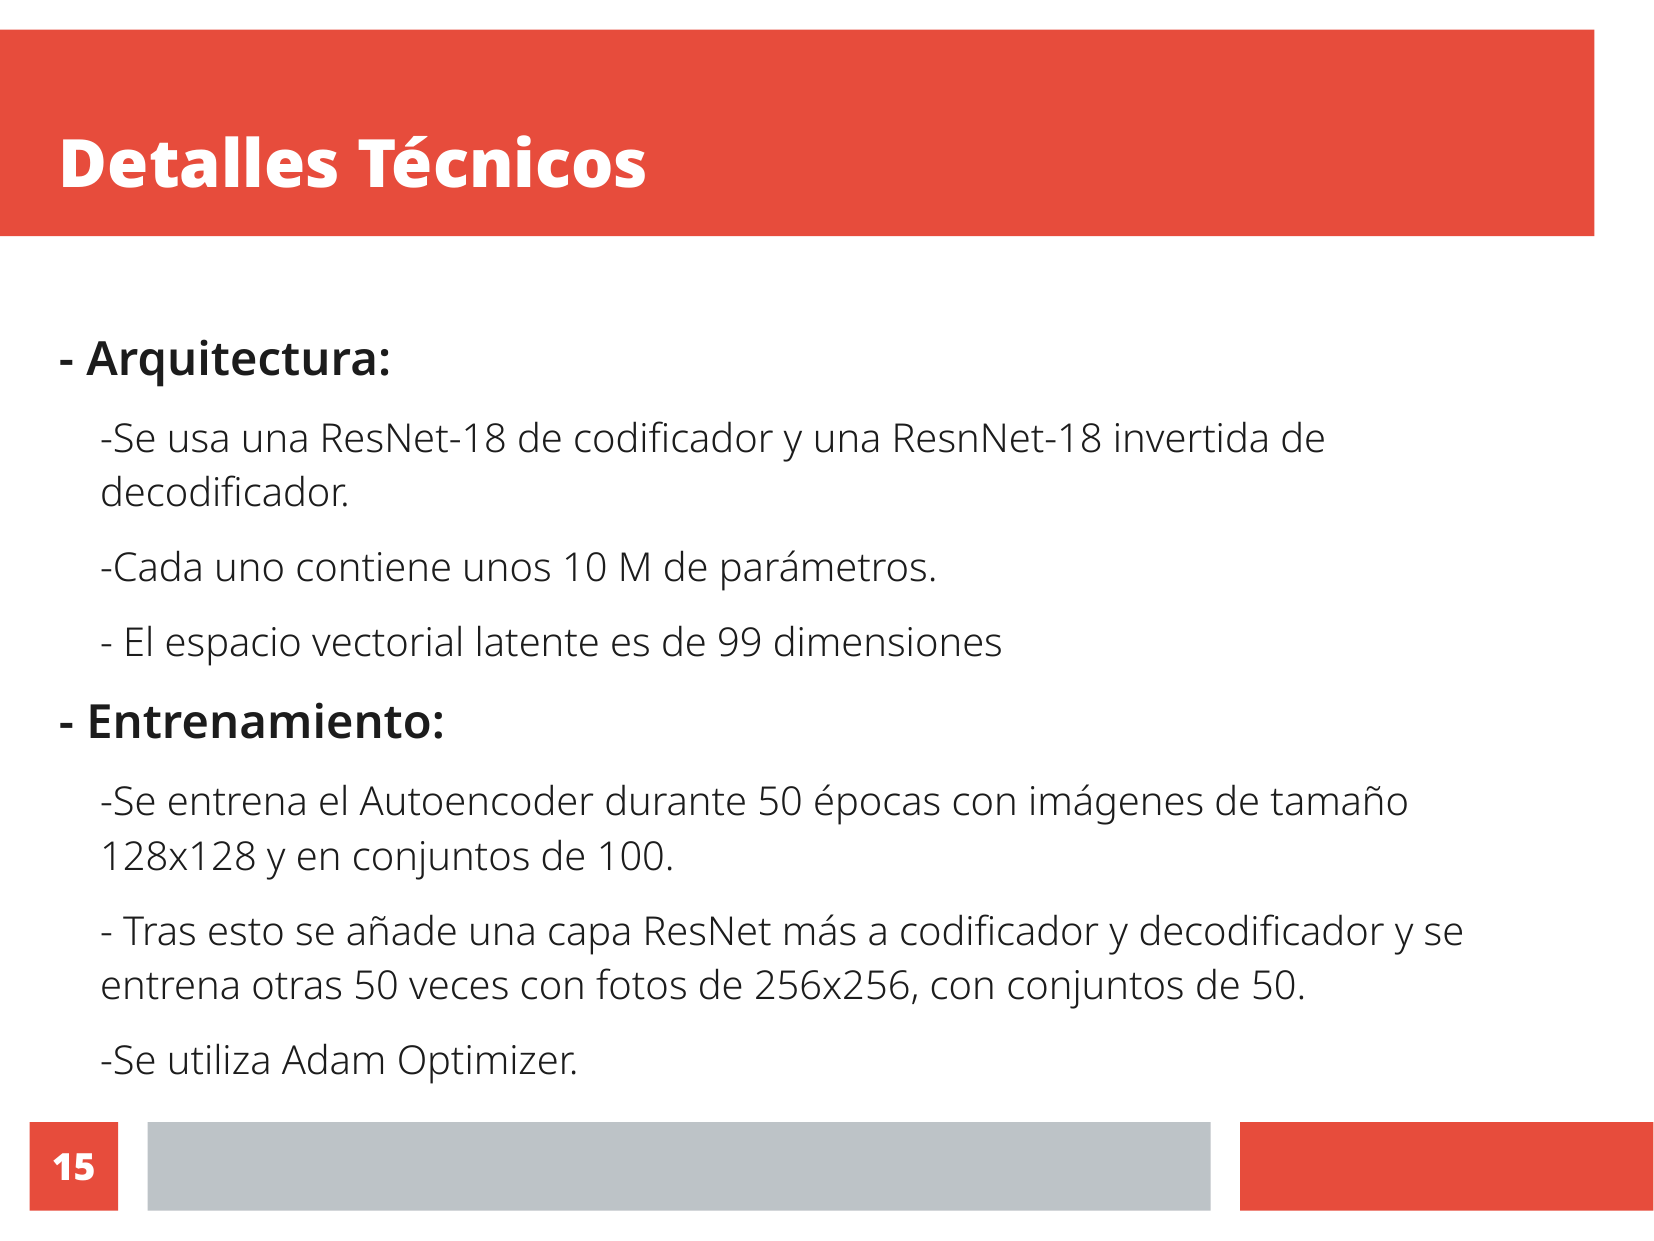

# Detalles Técnicos
- Arquitectura:
-Se usa una ResNet-18 de codificador y una ResnNet-18 invertida de decodificador.
-Cada uno contiene unos 10 M de parámetros.
- El espacio vectorial latente es de 99 dimensiones
- Entrenamiento:
-Se entrena el Autoencoder durante 50 épocas con imágenes de tamaño 128x128 y en conjuntos de 100.
- Tras esto se añade una capa ResNet más a codificador y decodificador y se entrena otras 50 veces con fotos de 256x256, con conjuntos de 50.
-Se utiliza Adam Optimizer.
15